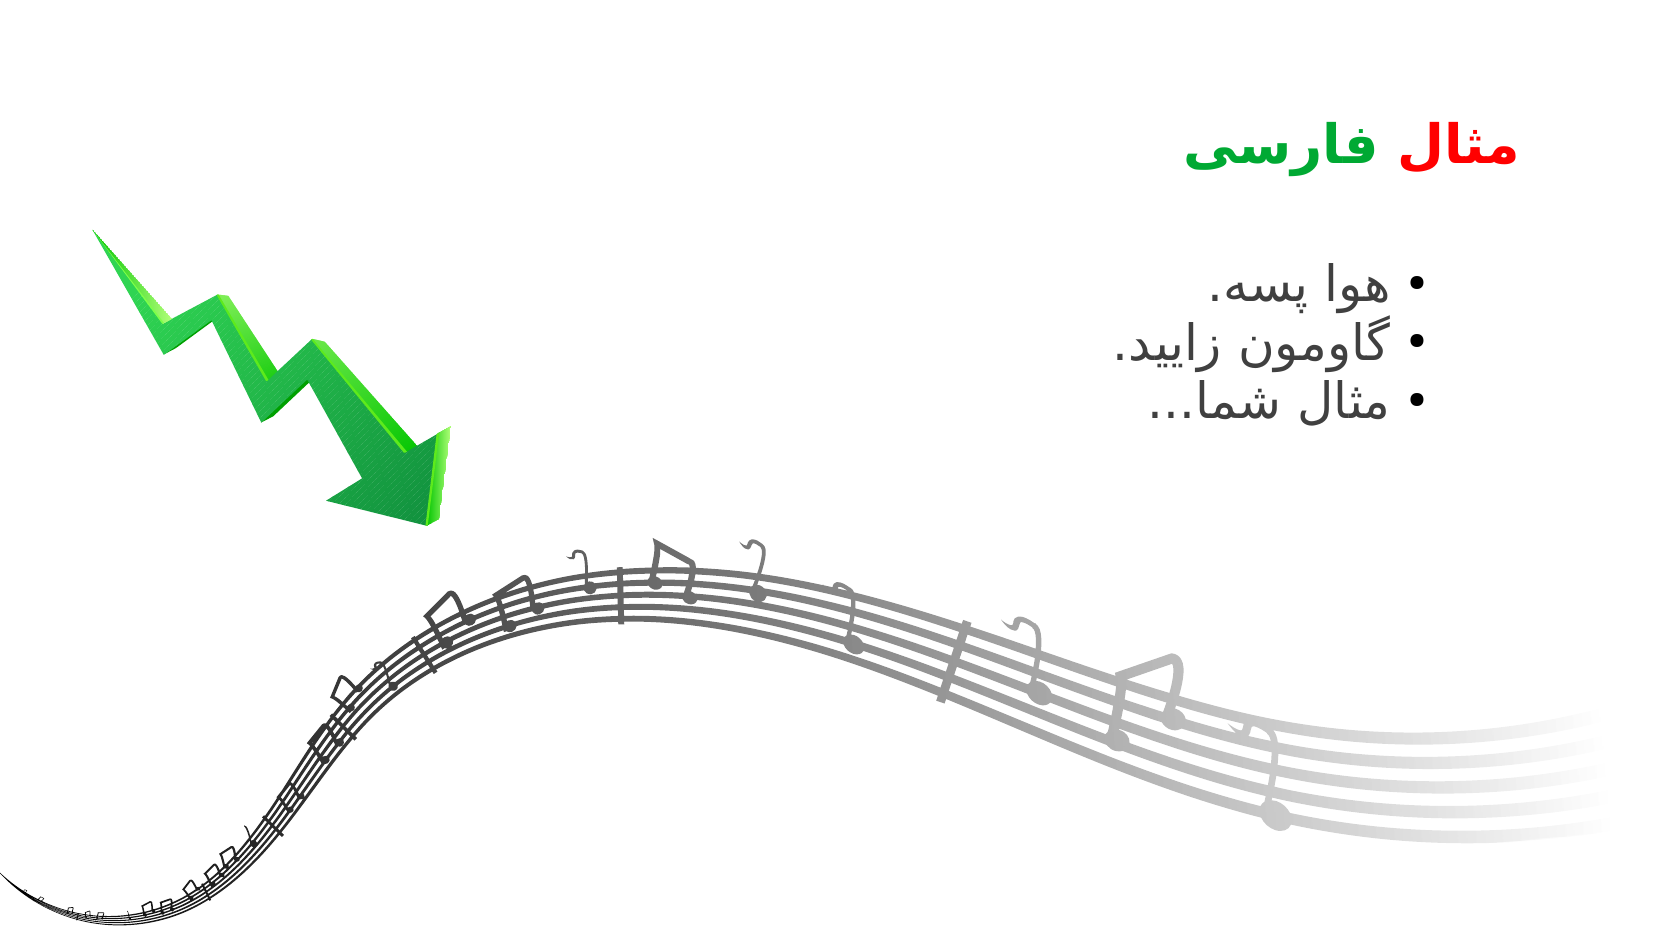

مثال فارسی
هوا پسه.
گاومون زایید.
مثال شما...